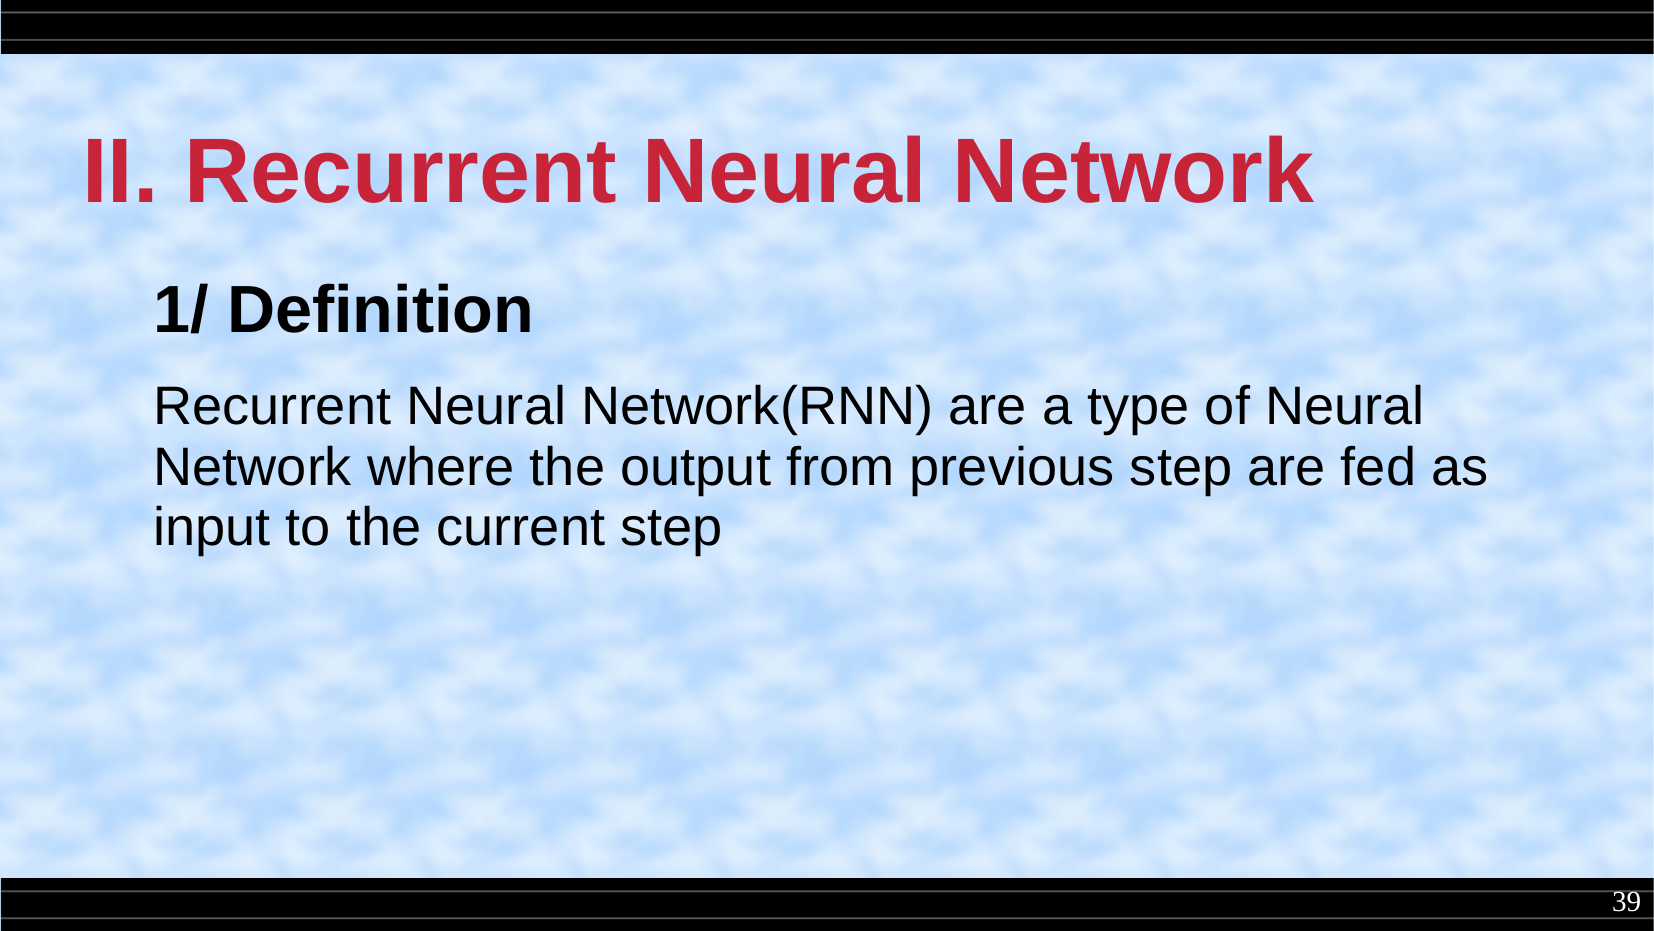

# II. Recurrent Neural Network
1/ Definition
Recurrent Neural Network(RNN) are a type of Neural Network where the output from previous step are fed as input to the current step